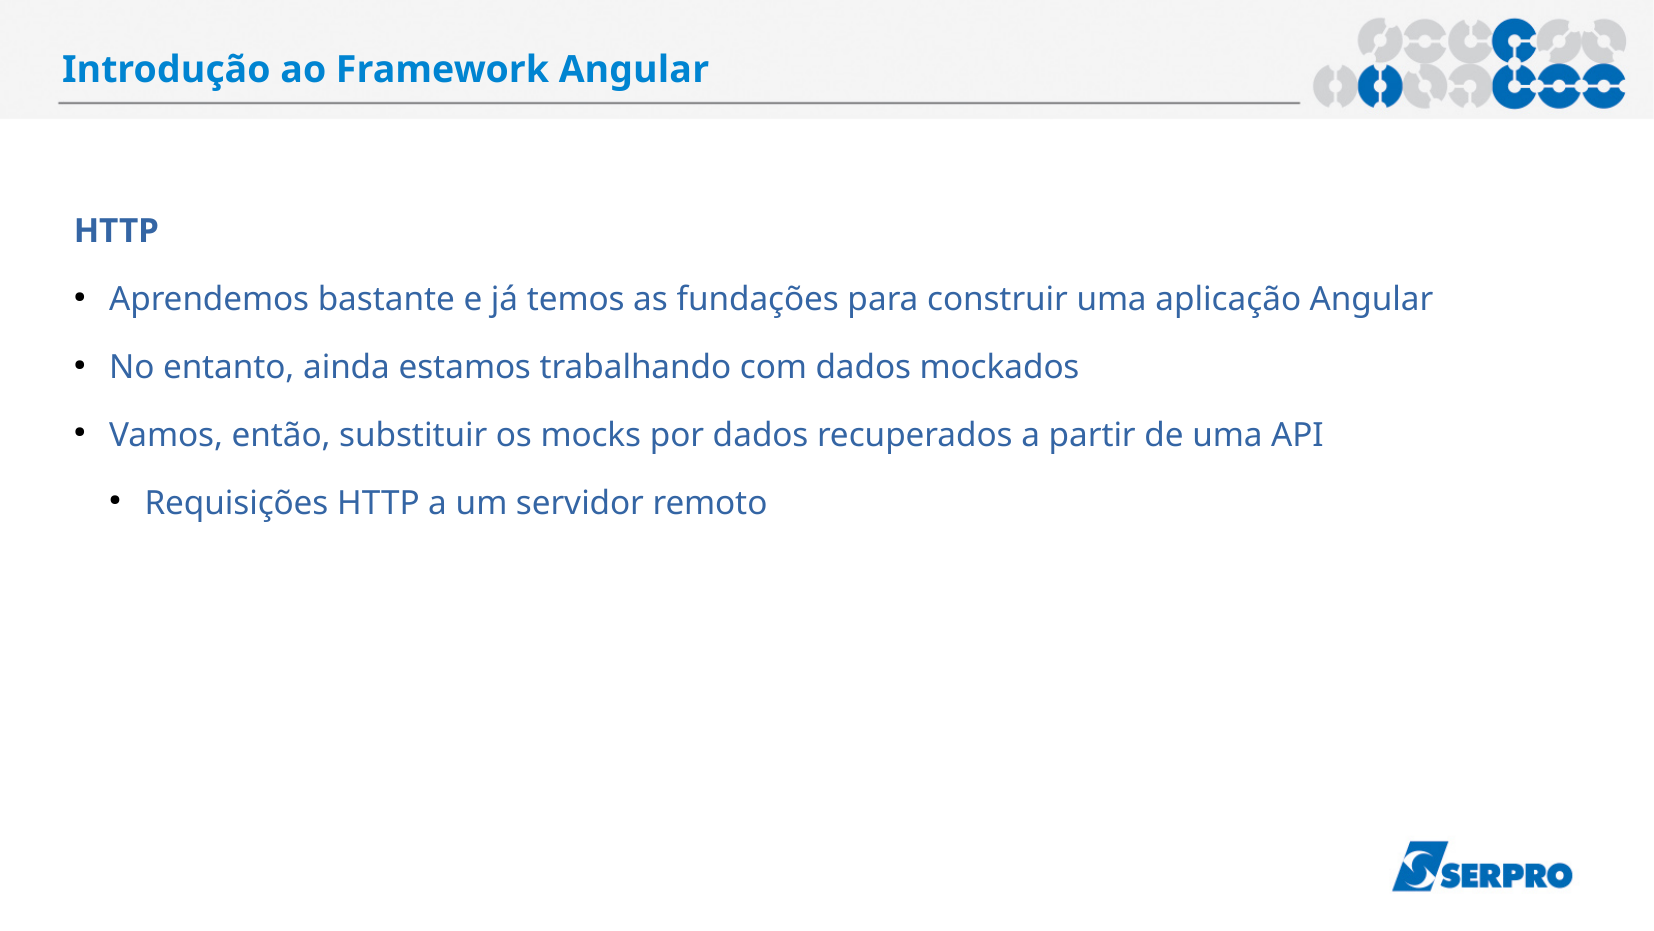

Introdução ao Framework Angular
HTTP
Aprendemos bastante e já temos as fundações para construir uma aplicação Angular
No entanto, ainda estamos trabalhando com dados mockados
Vamos, então, substituir os mocks por dados recuperados a partir de uma API
Requisições HTTP a um servidor remoto